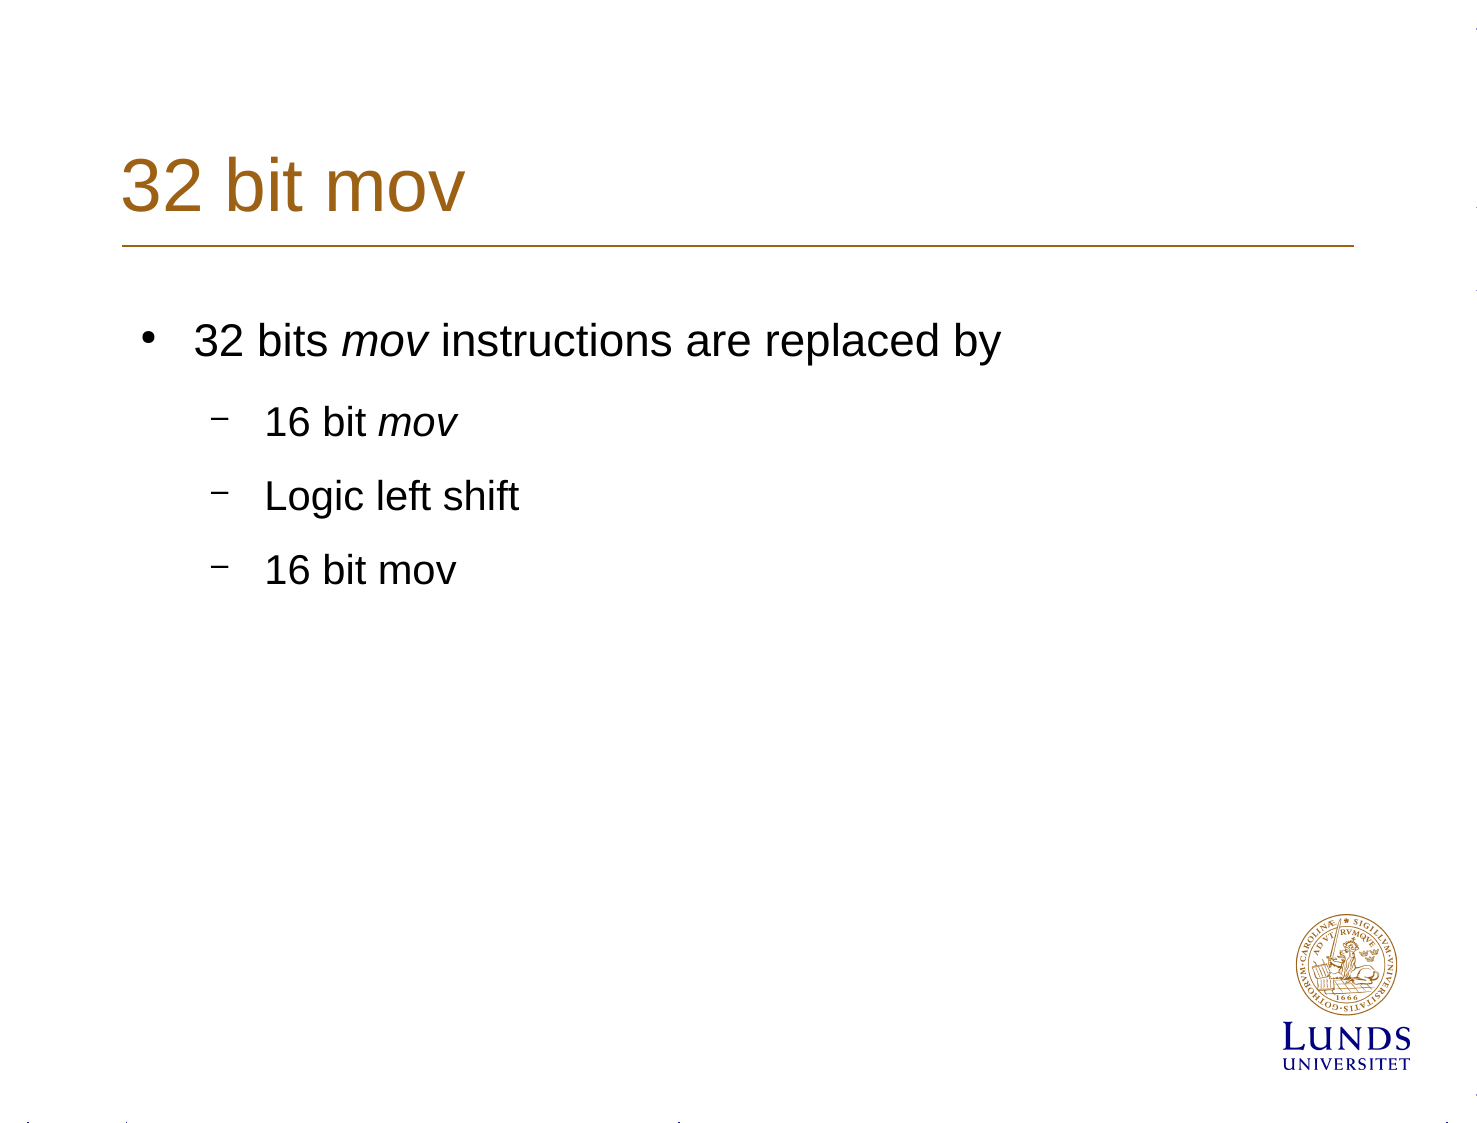

# 32 bit mov
32 bits mov instructions are replaced by
16 bit mov
Logic left shift
16 bit mov